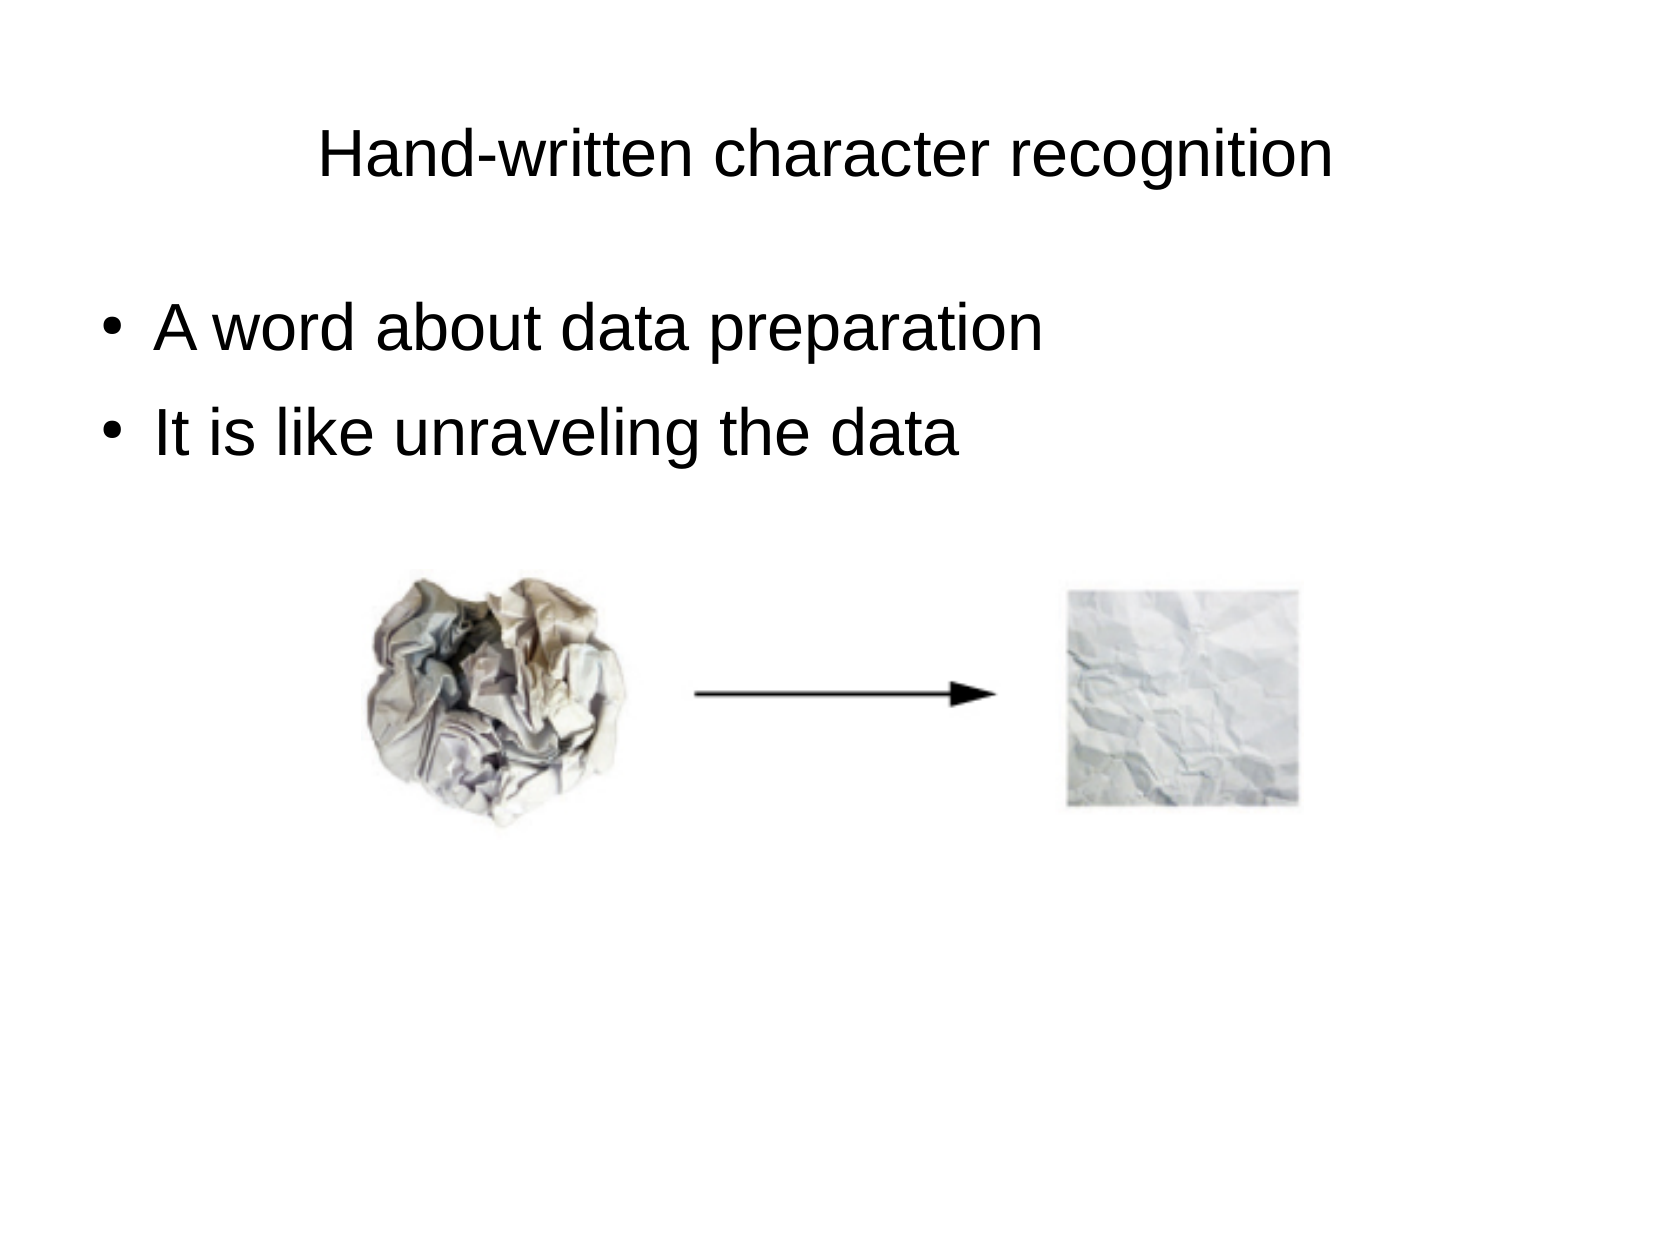

# Hand-written character recognition
A word about data preparation
It is like unraveling the data